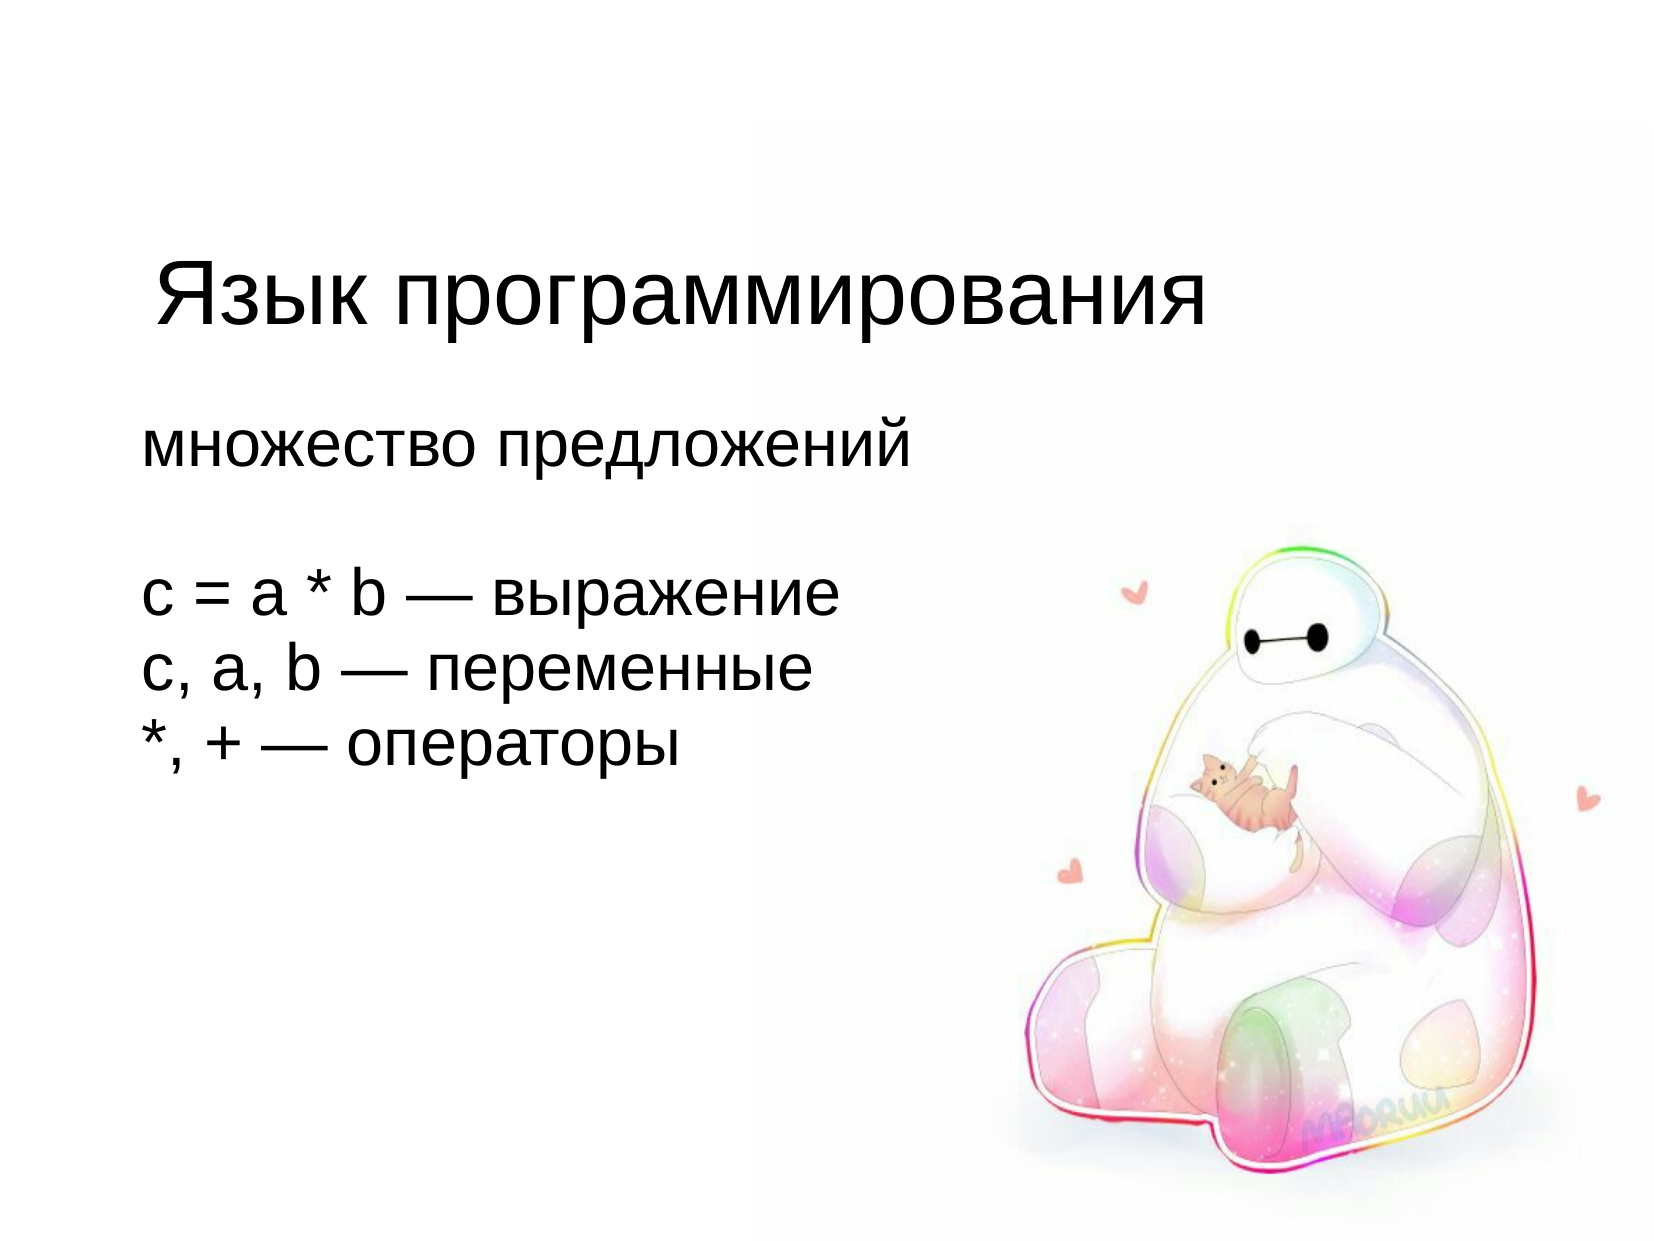

# Язык программирования
множество предложений
c = a * b — выражение
c, а, b — переменные
*, + — операторы